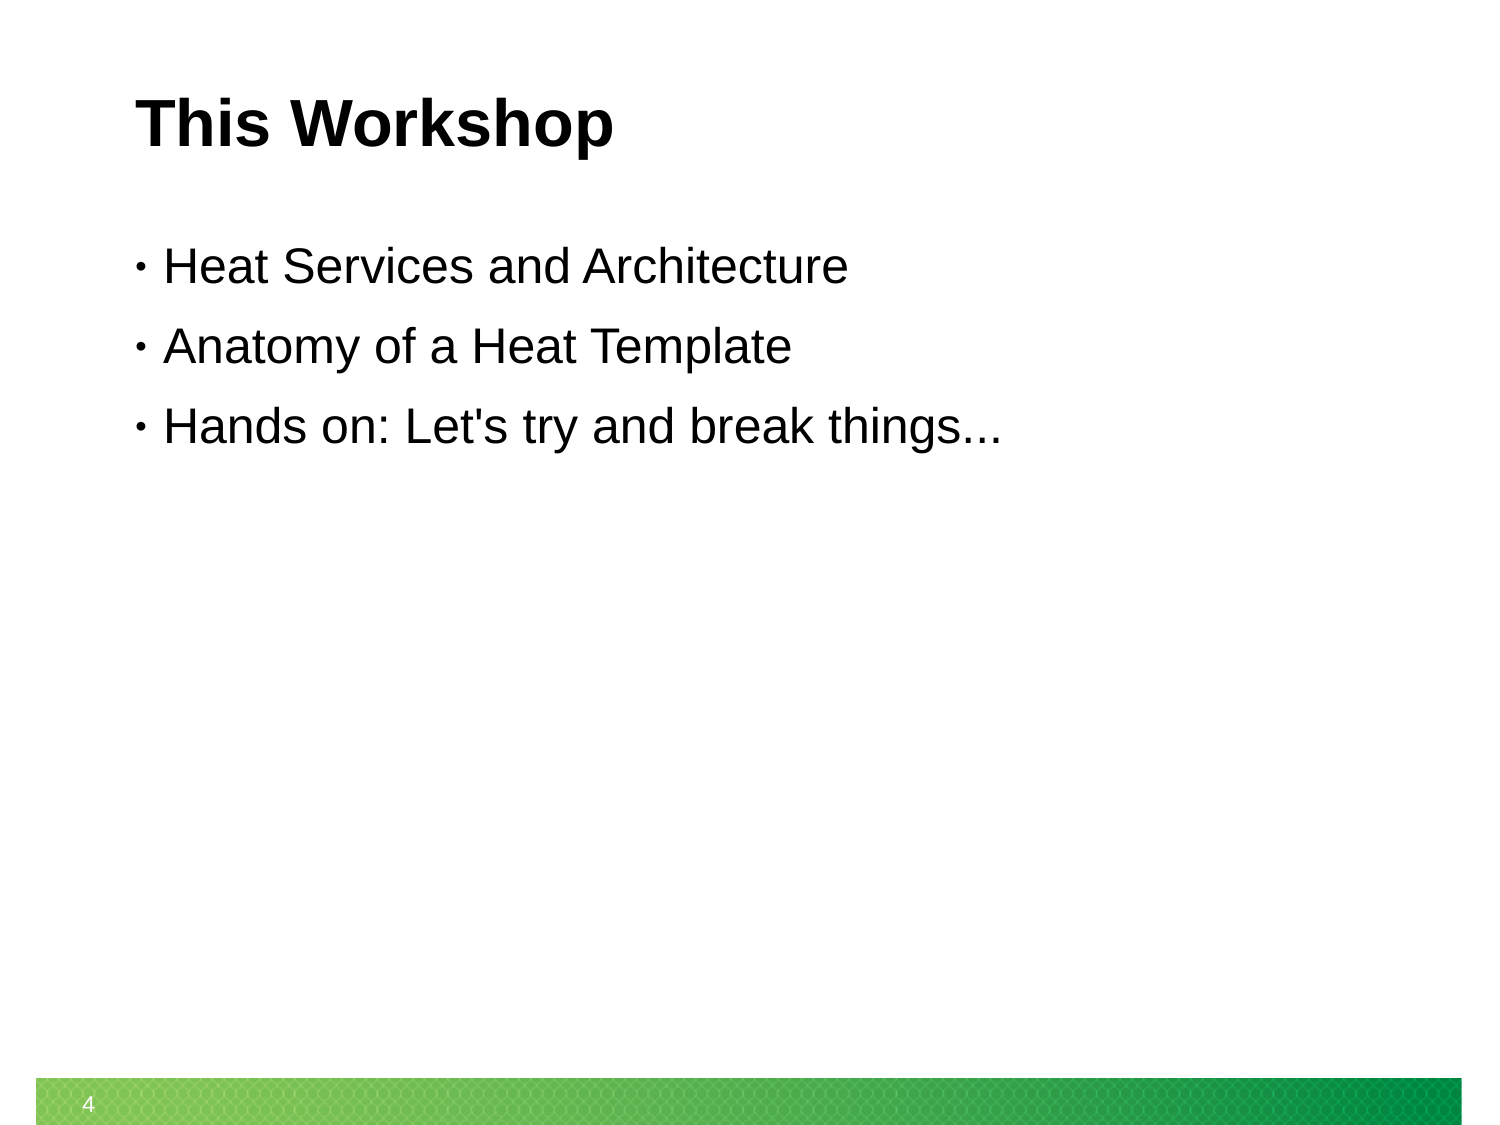

# This Workshop
Heat Services and Architecture
Anatomy of a Heat Template
Hands on: Let's try and break things...